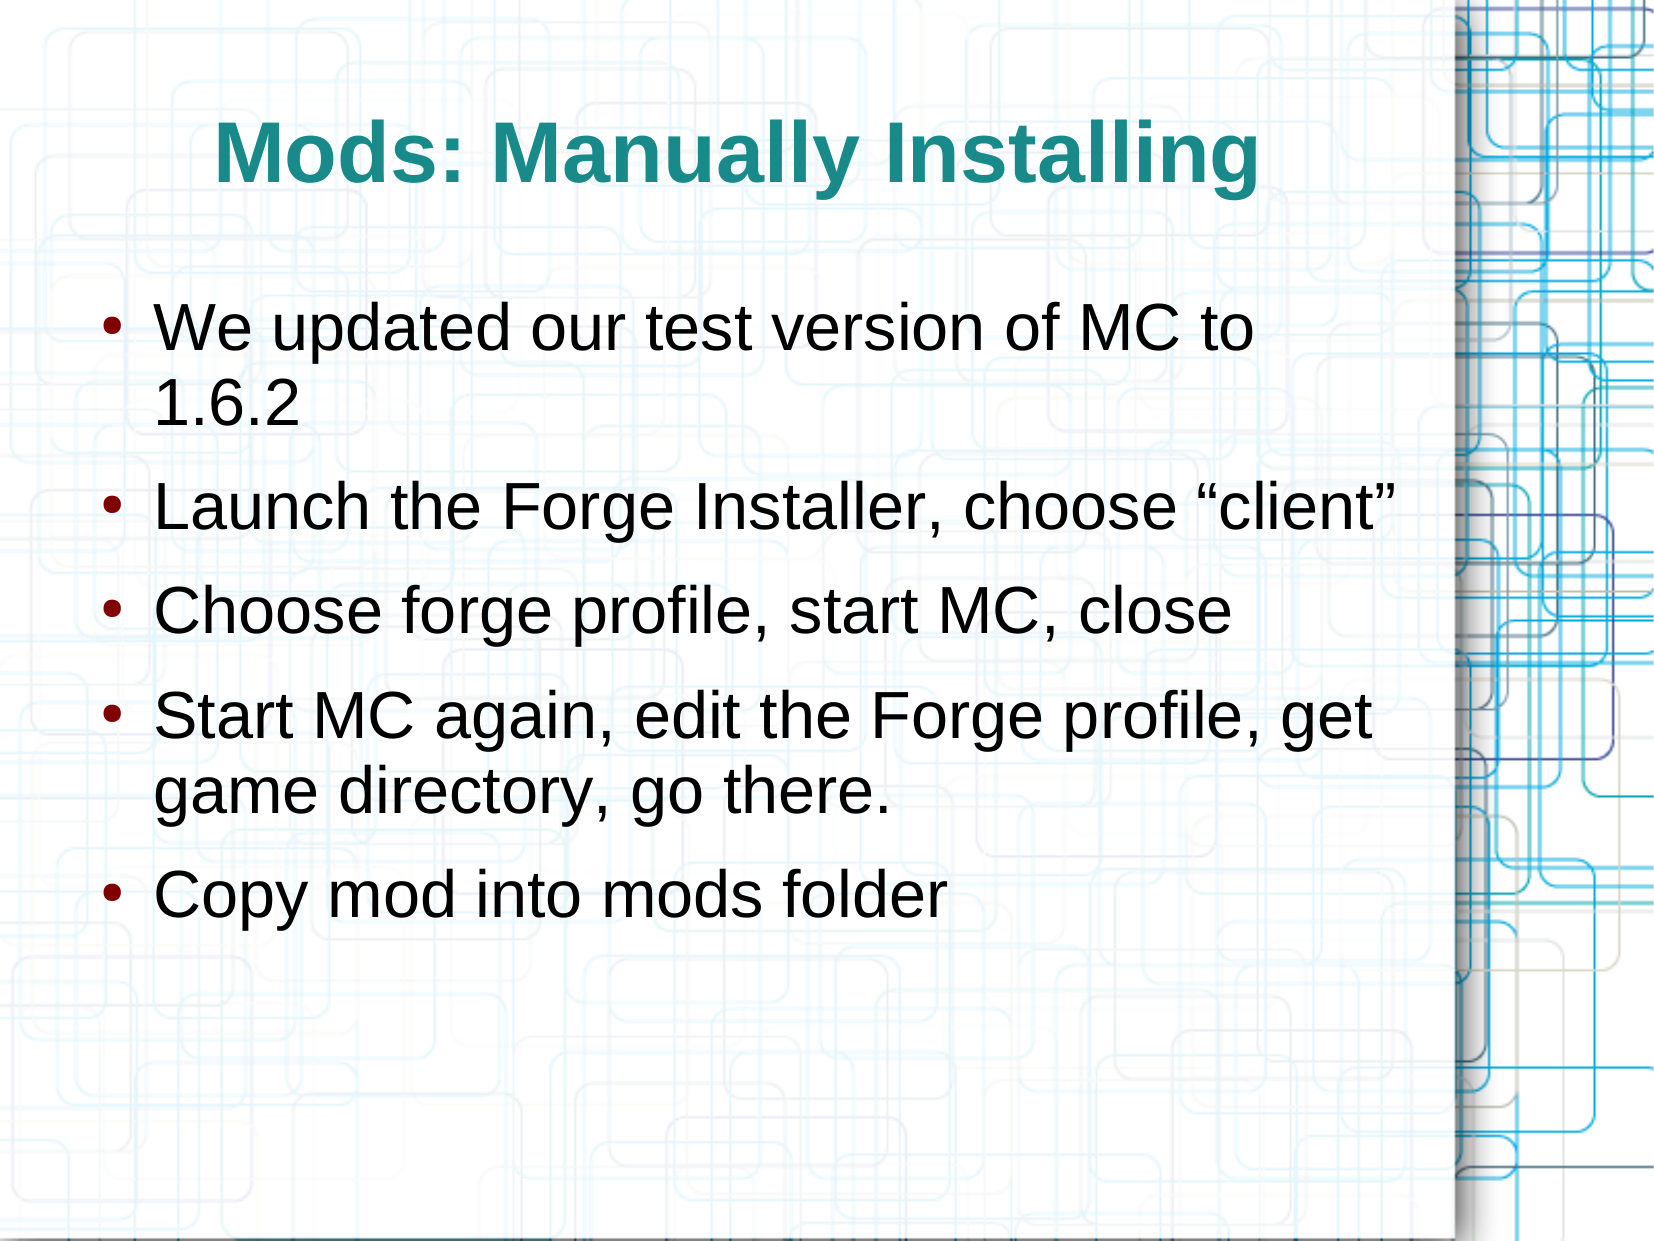

# Mods: Manually Installing
We updated our test version of MC to 1.6.2
Launch the Forge Installer, choose “client”
Choose forge profile, start MC, close
Start MC again, edit the Forge profile, get game directory, go there.
Copy mod into mods folder